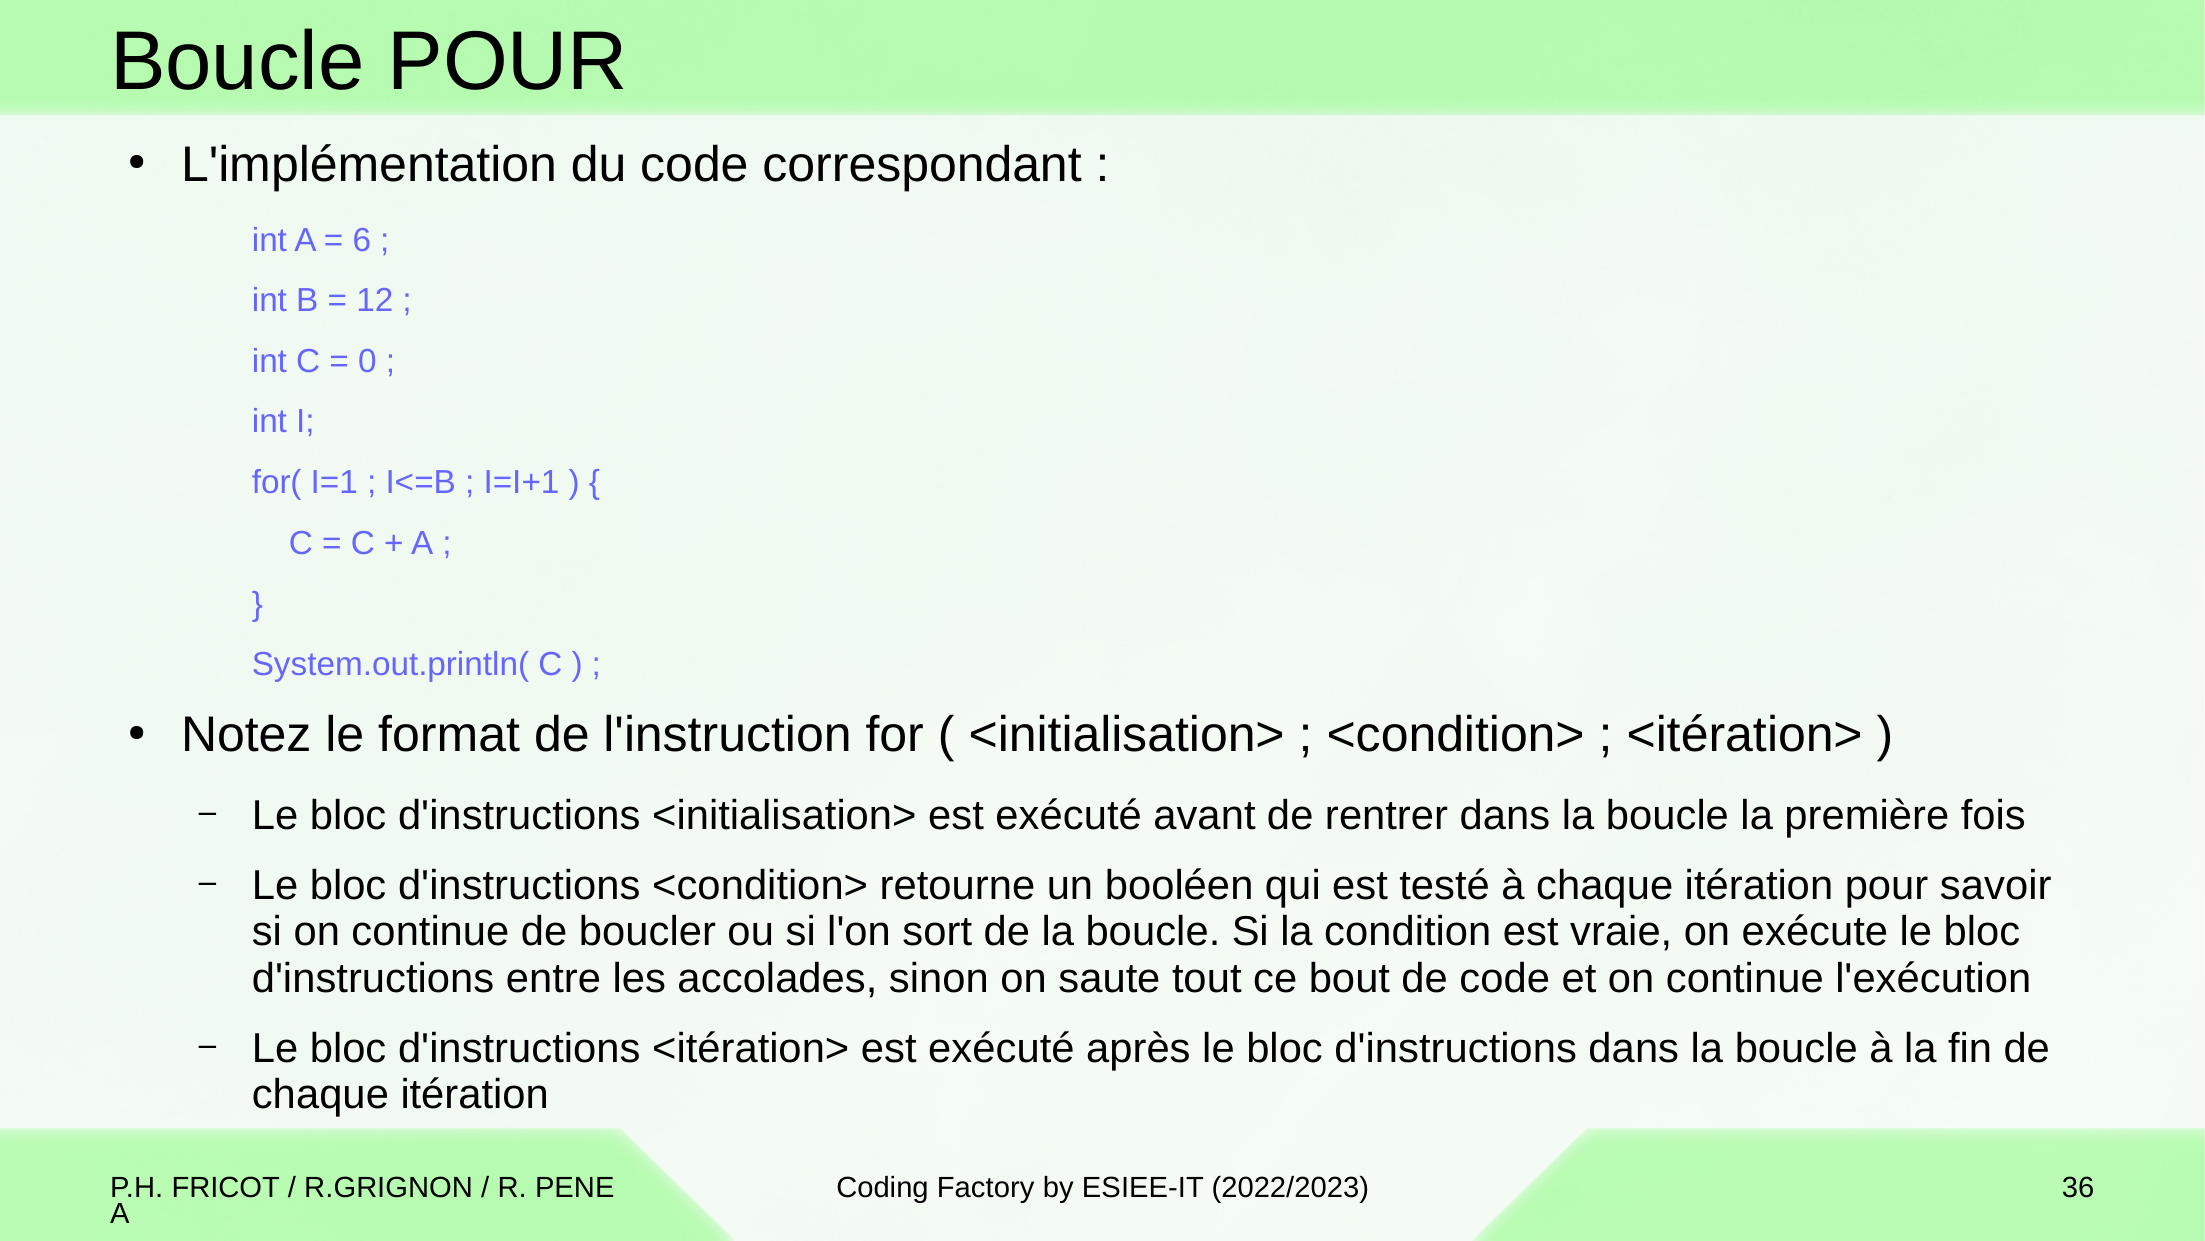

# Boucle POUR
L'implémentation du code correspondant :
int A = 6 ;
int B = 12 ;
int C = 0 ;
int I;
for( I=1 ; I<=B ; I=I+1 ) {
 C = C + A ;
}
System.out.println( C ) ;
Notez le format de l'instruction for ( <initialisation> ; <condition> ; <itération> )
Le bloc d'instructions <initialisation> est exécuté avant de rentrer dans la boucle la première fois
Le bloc d'instructions <condition> retourne un booléen qui est testé à chaque itération pour savoir si on continue de boucler ou si l'on sort de la boucle. Si la condition est vraie, on exécute le bloc d'instructions entre les accolades, sinon on saute tout ce bout de code et on continue l'exécution
Le bloc d'instructions <itération> est exécuté après le bloc d'instructions dans la boucle à la fin de chaque itération
P.H. FRICOT / R.GRIGNON / R. PENEA
Coding Factory by ESIEE-IT (2022/2023)
36